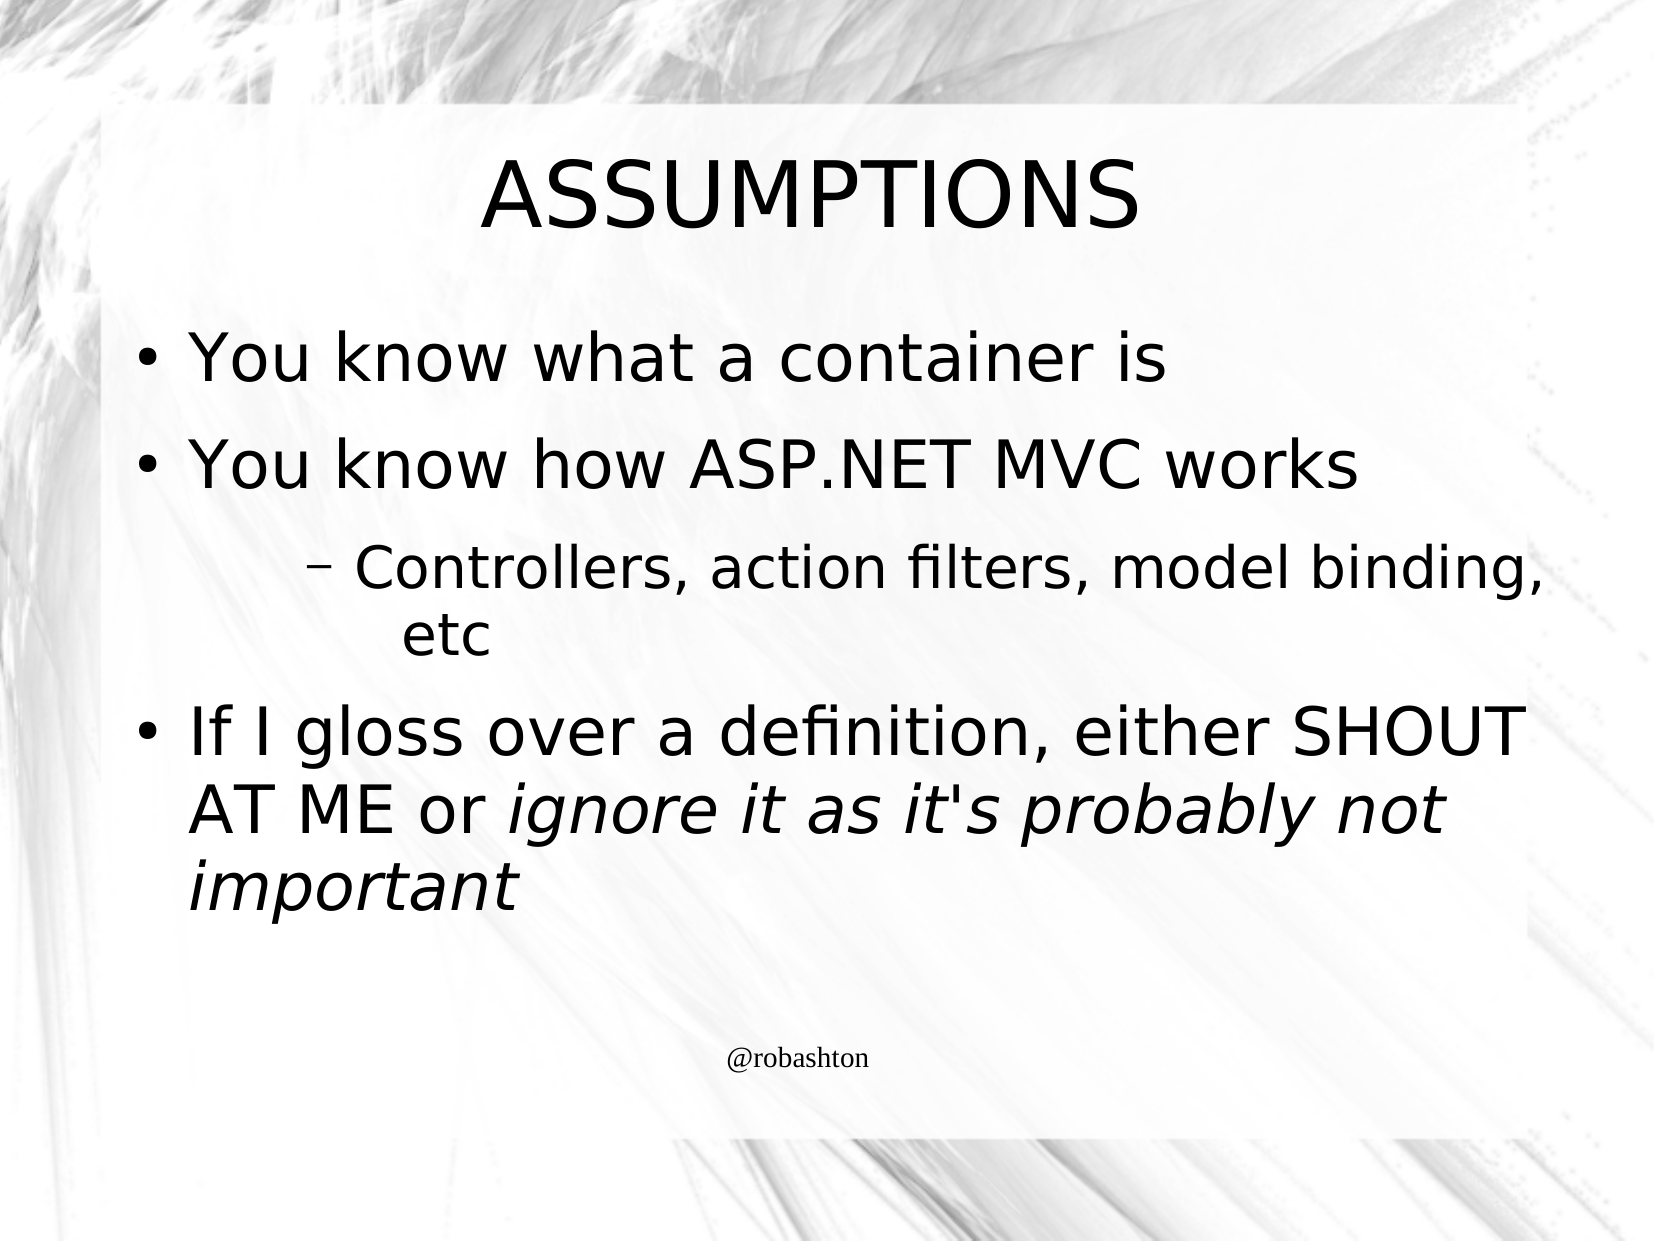

# ASSUMPTIONS
You know what a container is
You know how ASP.NET MVC works
Controllers, action filters, model binding, etc
If I gloss over a definition, either SHOUT AT ME or ignore it as it's probably not important
@robashton